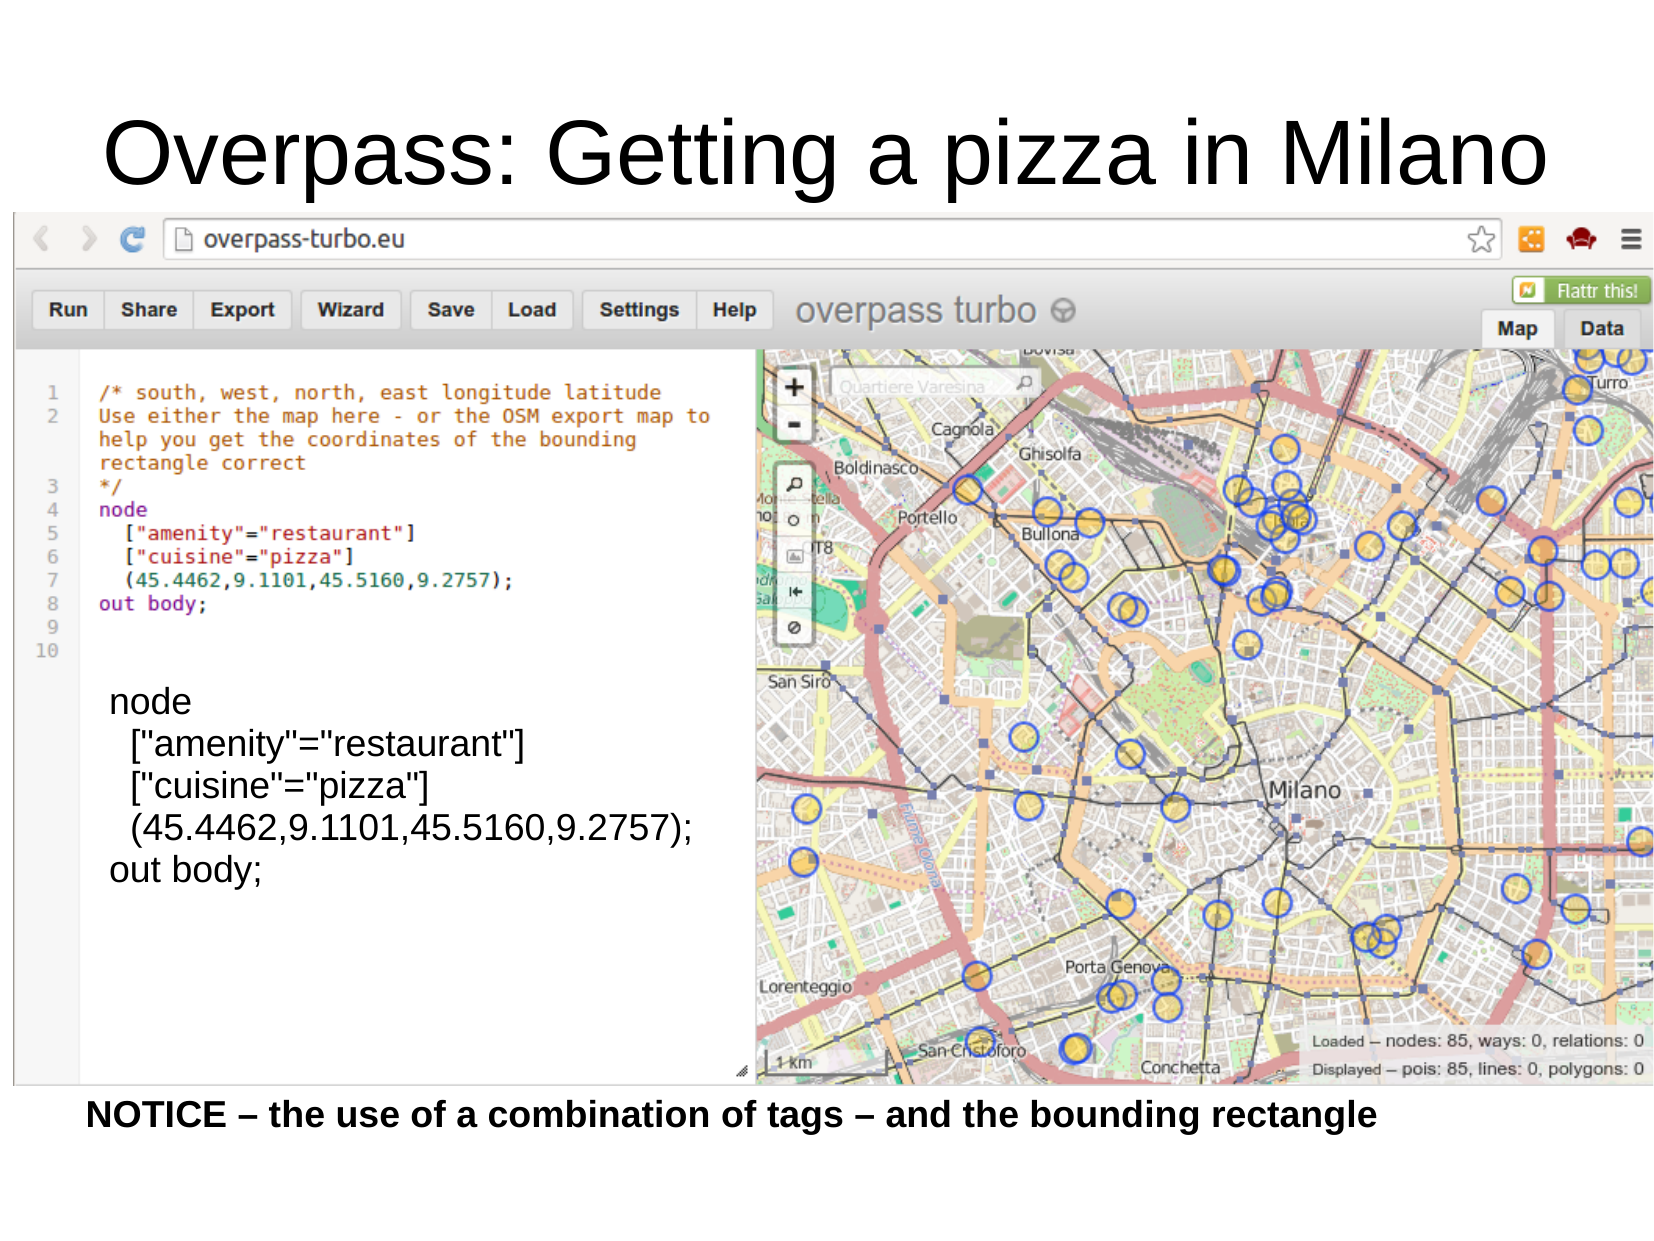

# Overpass: Getting a pizza in Milano
node
 ["amenity"="restaurant"]
 ["cuisine"="pizza"]
 (45.4462,9.1101,45.5160,9.2757);
out body;
NOTICE – the use of a combination of tags – and the bounding rectangle